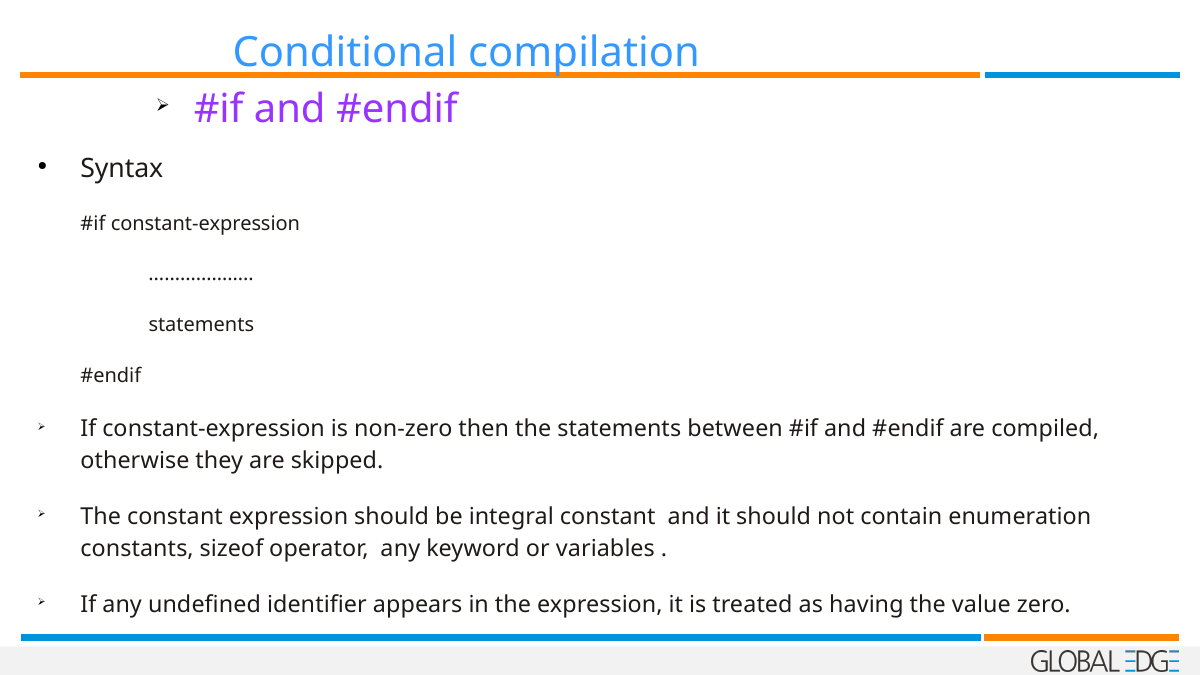

# Conditional compilation
#if and #endif
Syntax
#if constant-expression
 ………………..
 statements
#endif
If constant-expression is non-zero then the statements between #if and #endif are compiled, otherwise they are skipped.
The constant expression should be integral constant and it should not contain enumeration constants, sizeof operator, any keyword or variables .
If any undefined identifier appears in the expression, it is treated as having the value zero.